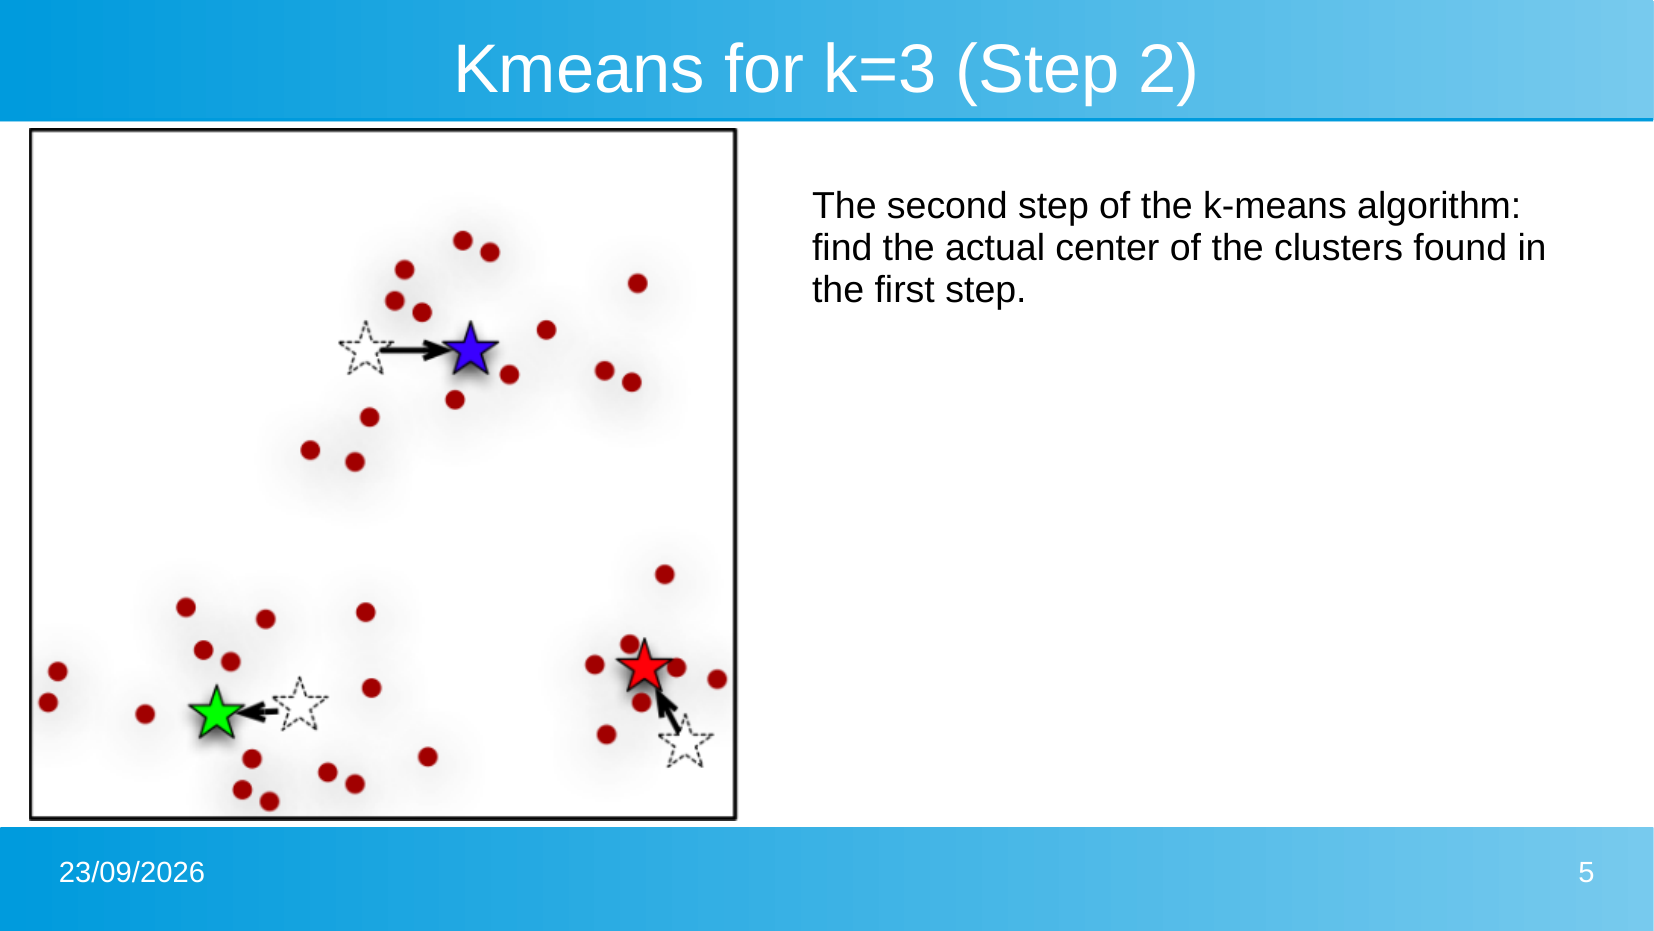

# Kmeans for k=3 (Step 2)
The second step of the k-means algorithm: find the actual center of the clusters found in the first step.
5